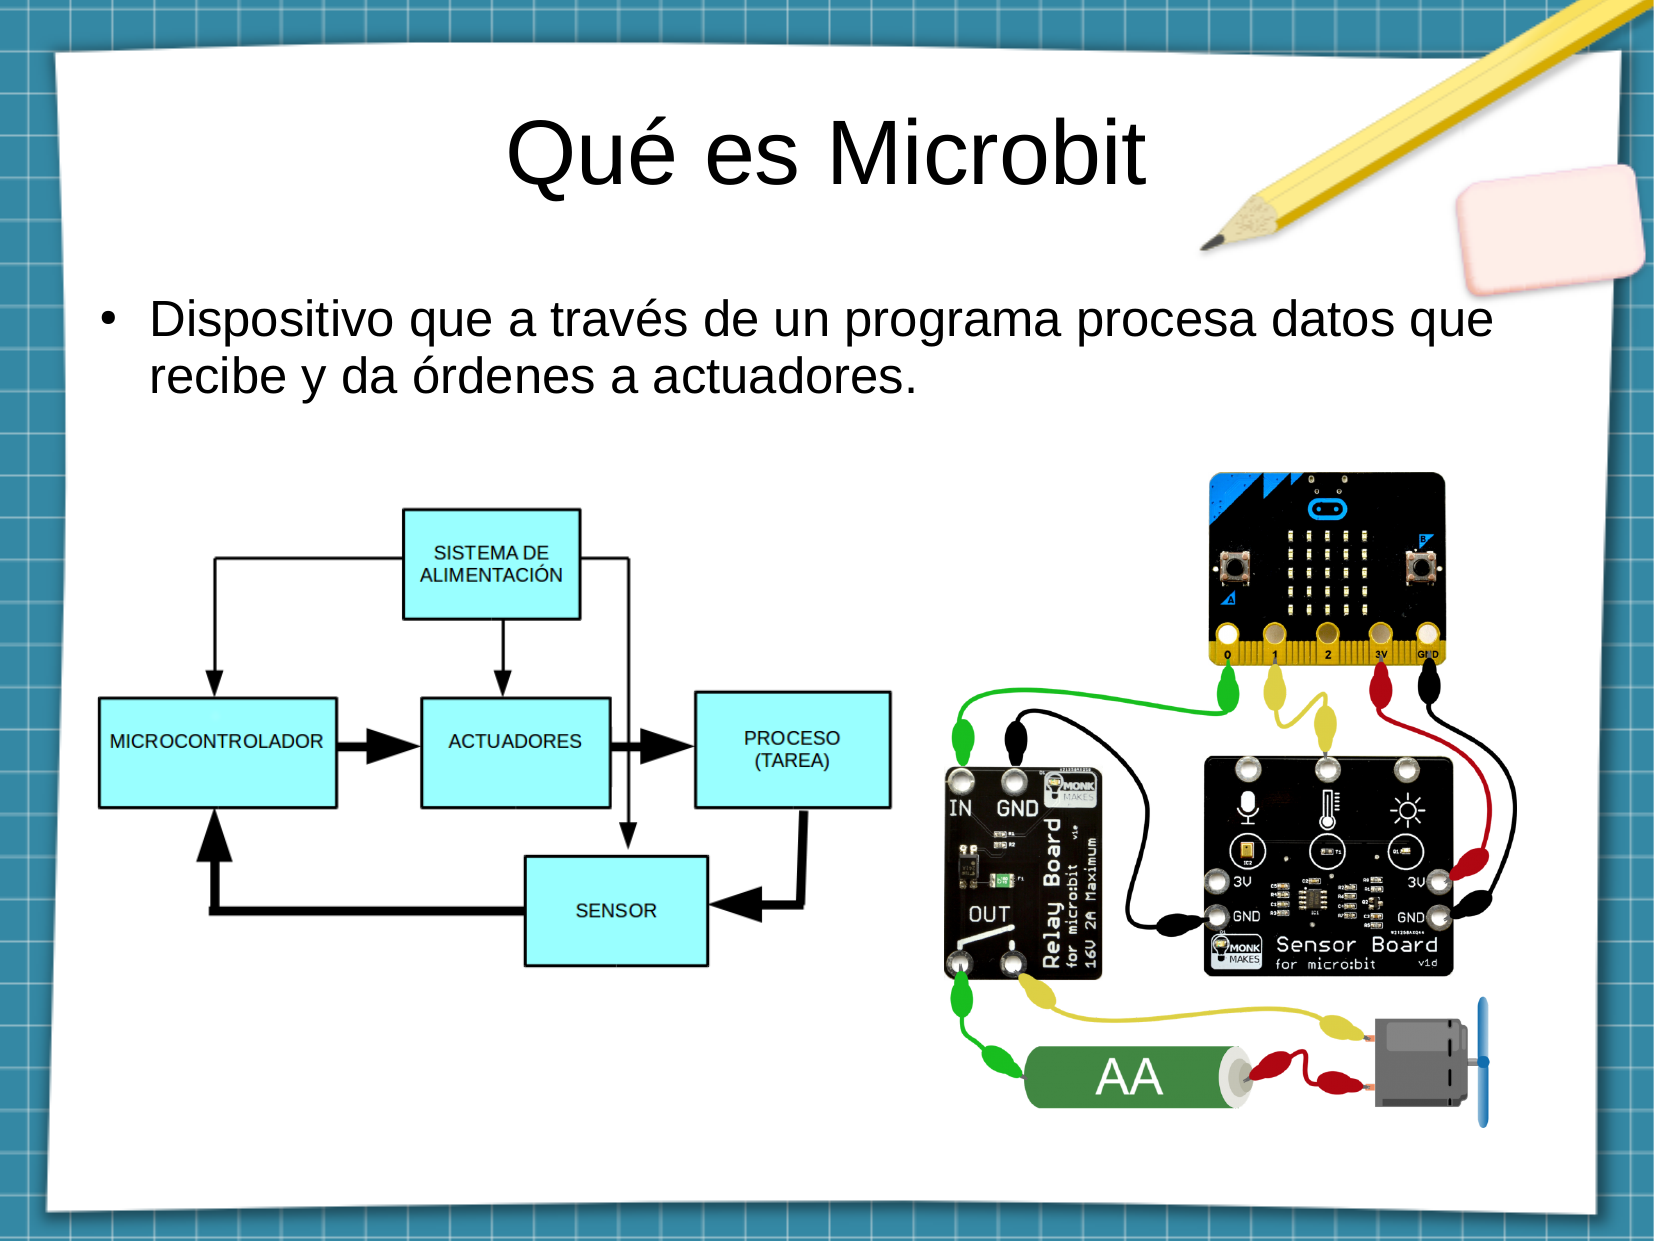

# Qué es Microbit
Dispositivo que a través de un programa procesa datos que recibe y da órdenes a actuadores.